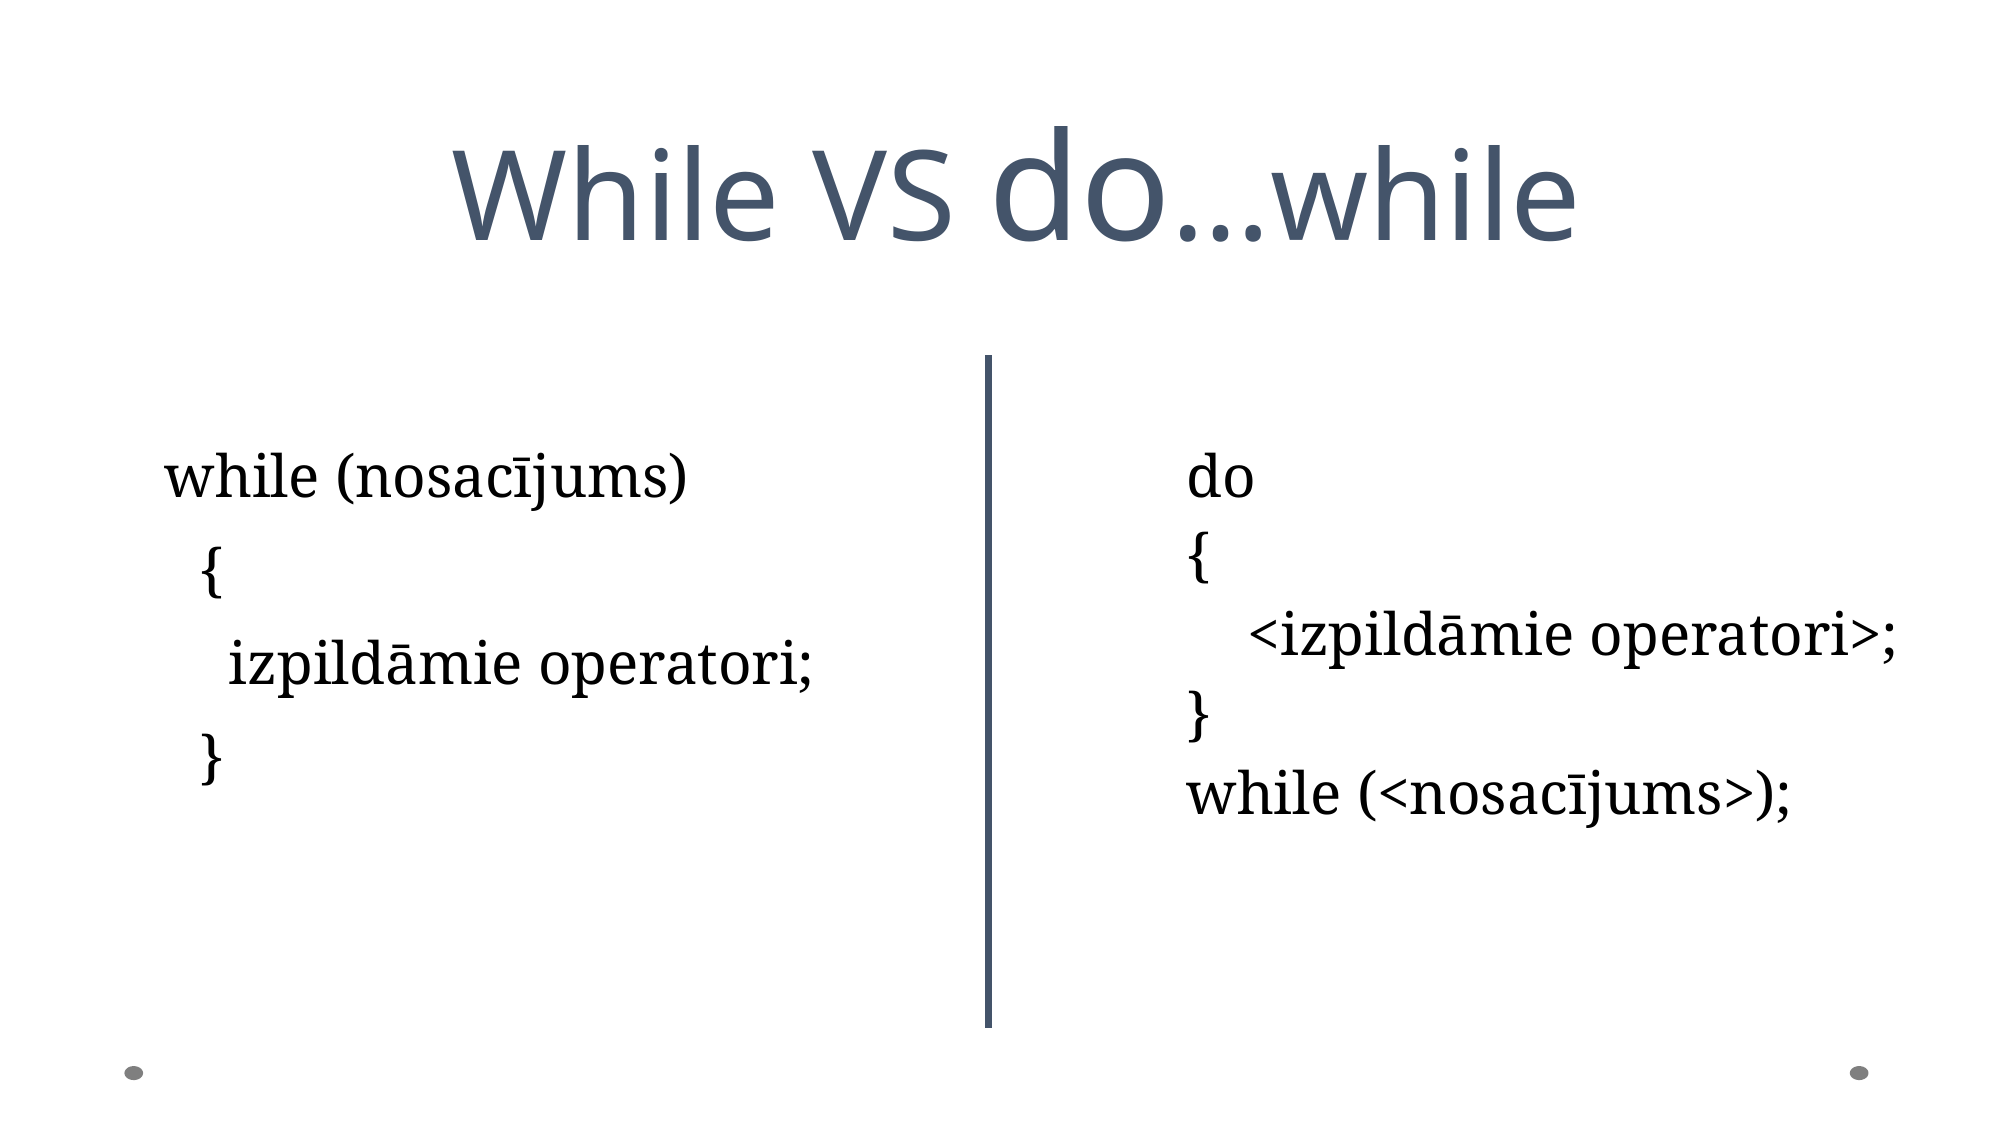

While VS do…while
 while (nosacījums)
 {
	izpildāmie operatori;
 }
do
{
 <izpildāmie operatori>;
}
while (<nosacījums>);